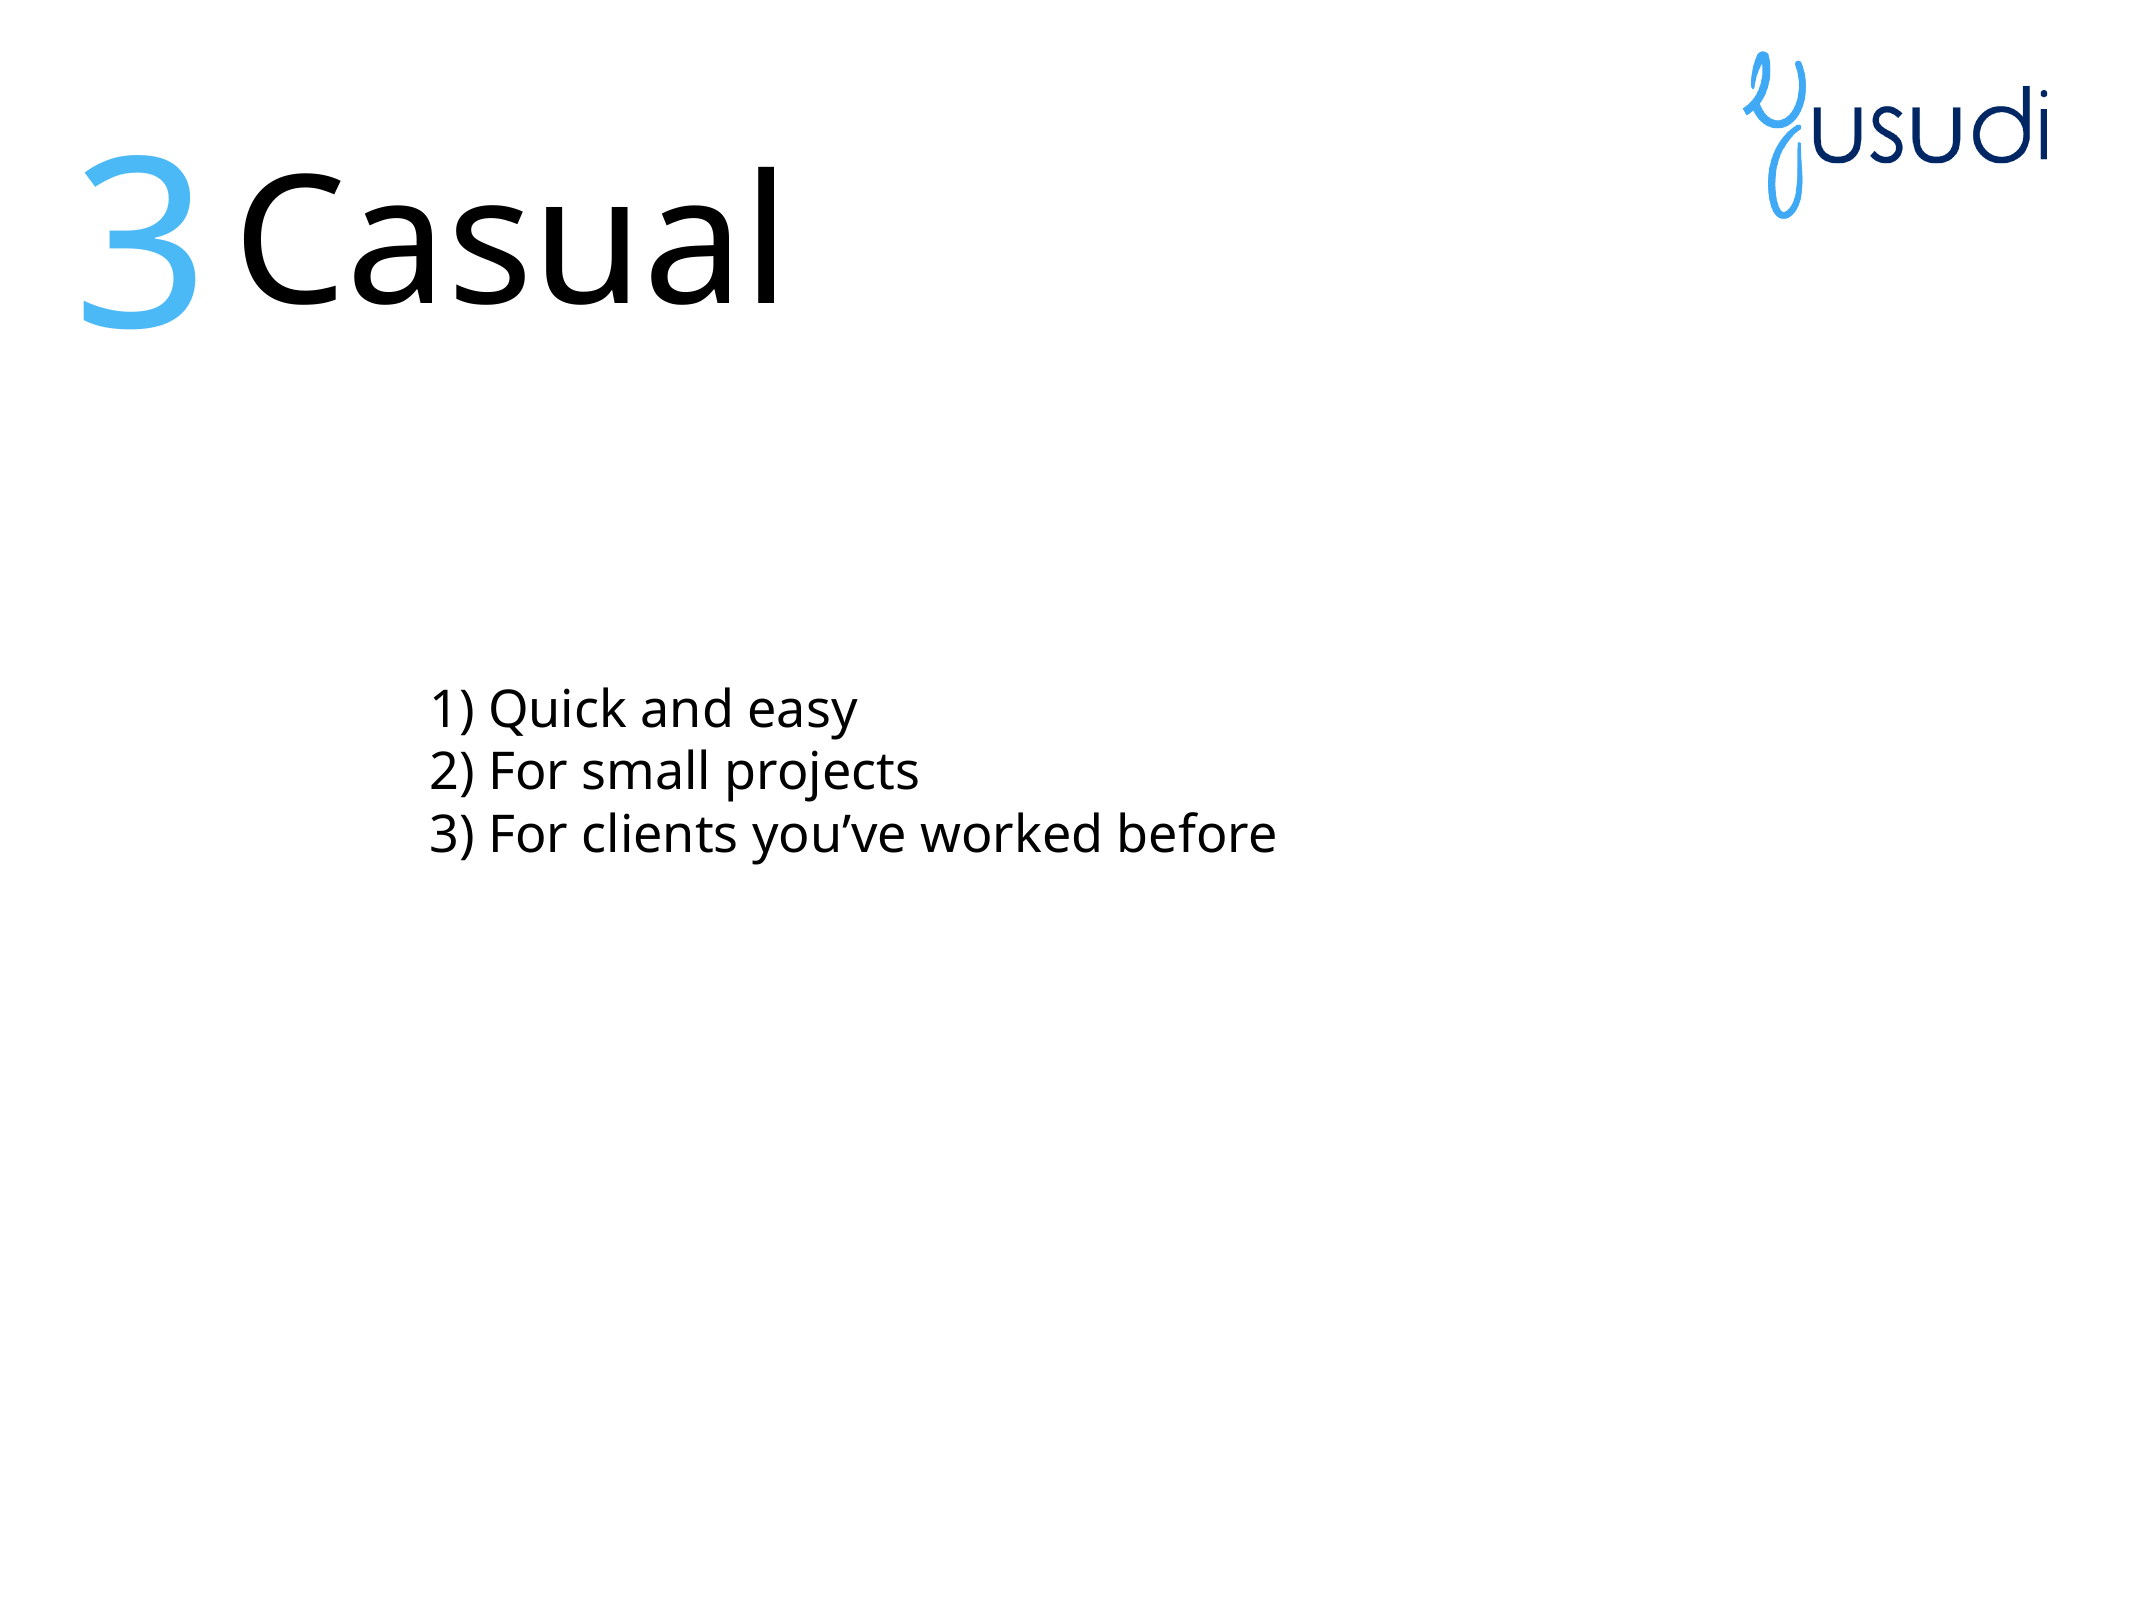

3
Casual
1) Quick and easy
2) For small projects
3) For clients you’ve worked before